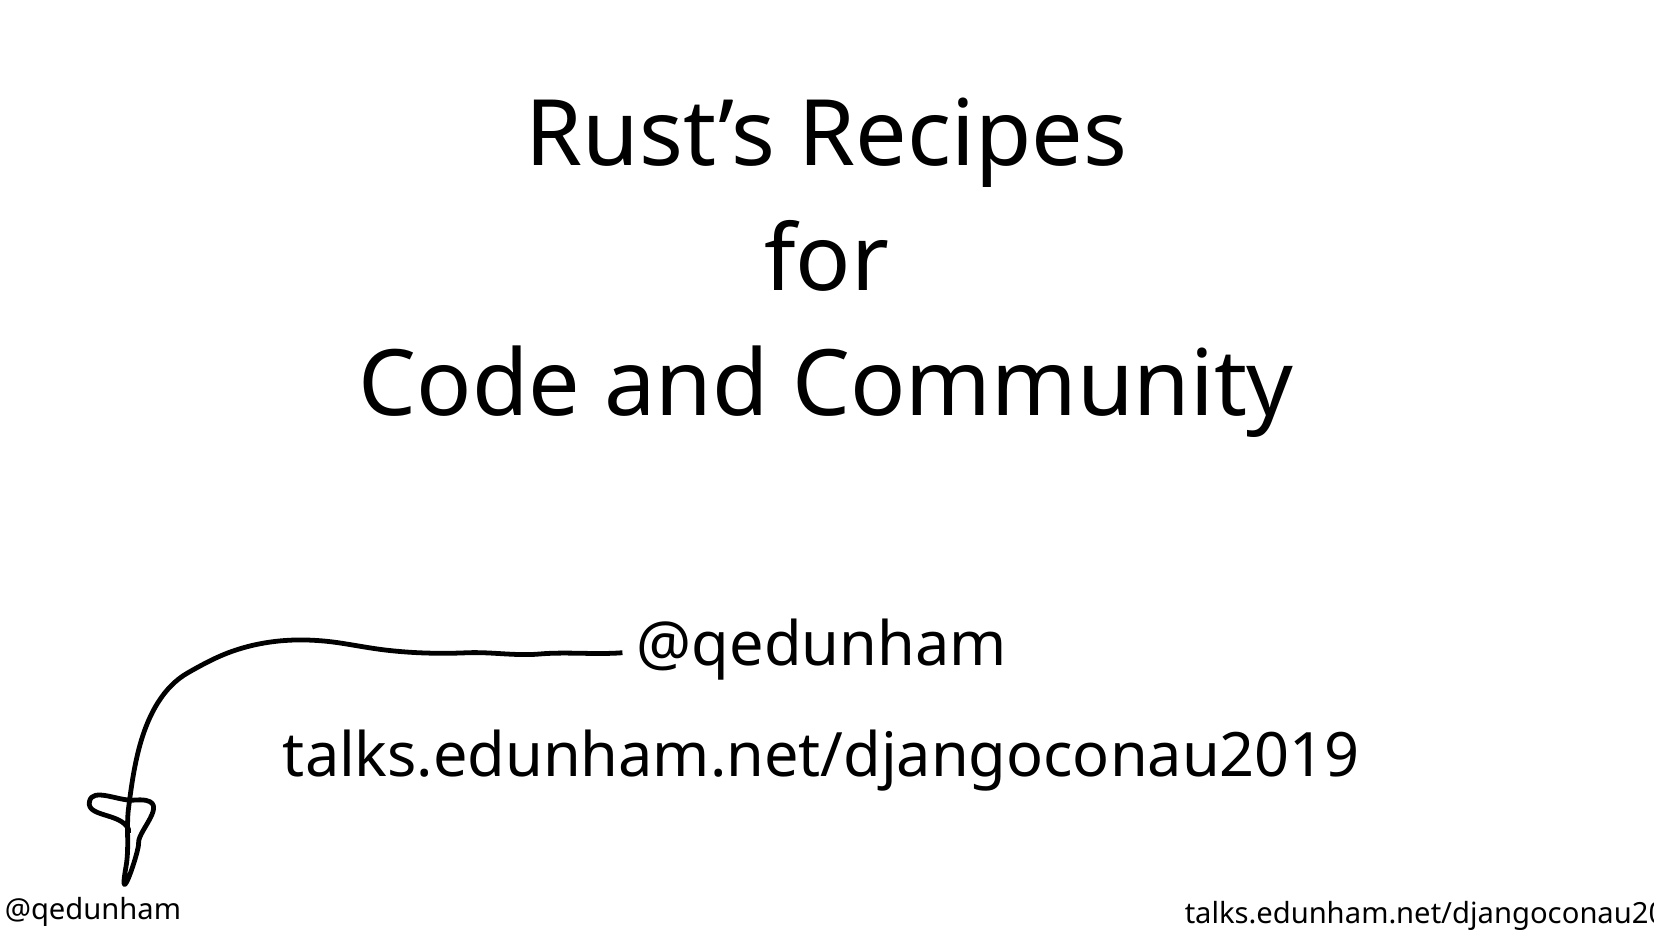

# Rust’s Recipes for Code and Community
@qedunham
talks.edunham.net/djangoconau2019